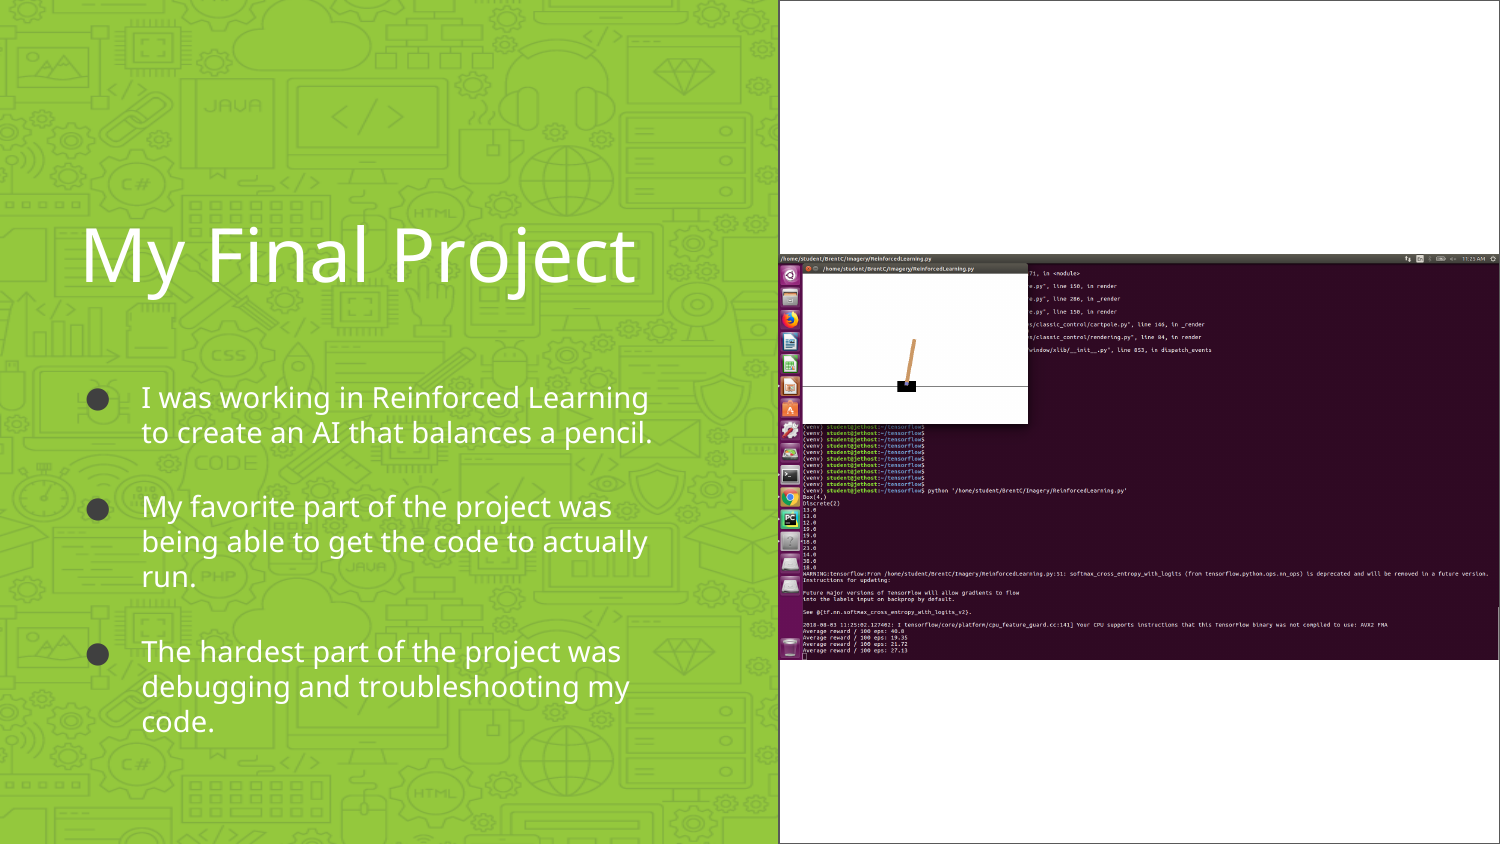

My Final Project
I was working in Reinforced Learning to create an AI that balances a pencil.
My favorite part of the project was being able to get the code to actually run.
The hardest part of the project was debugging and troubleshooting my code.